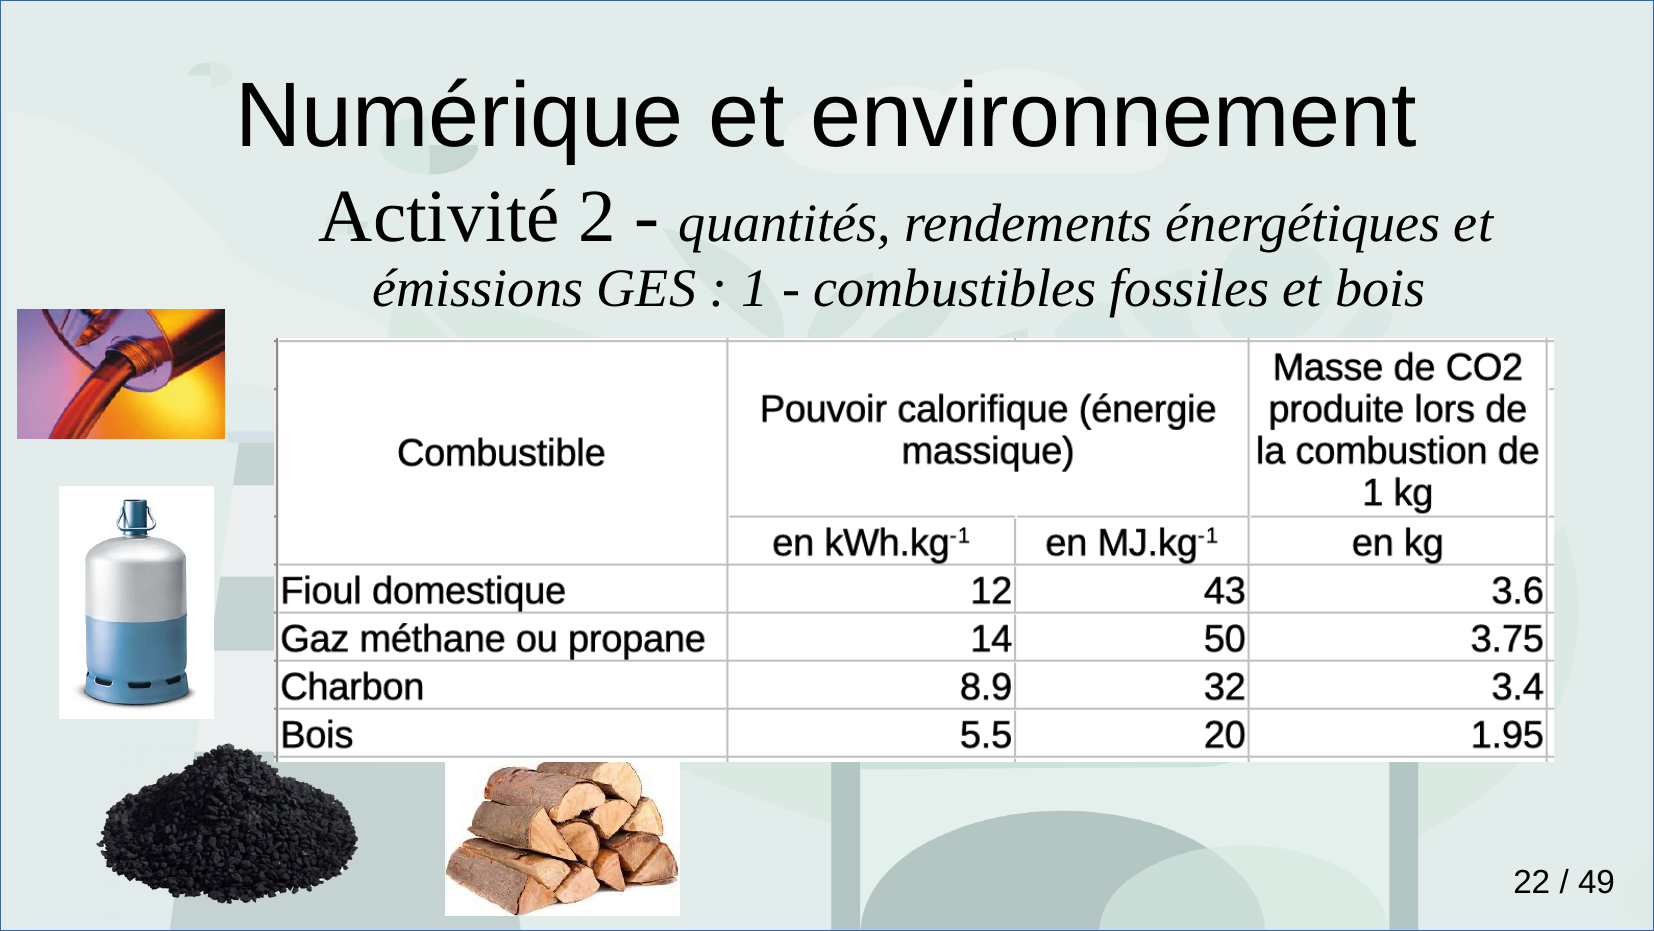

# Numérique et environnement
Activité 2 - quantités, rendements énergétiques et émissions GES : 1 - combustibles fossiles et bois